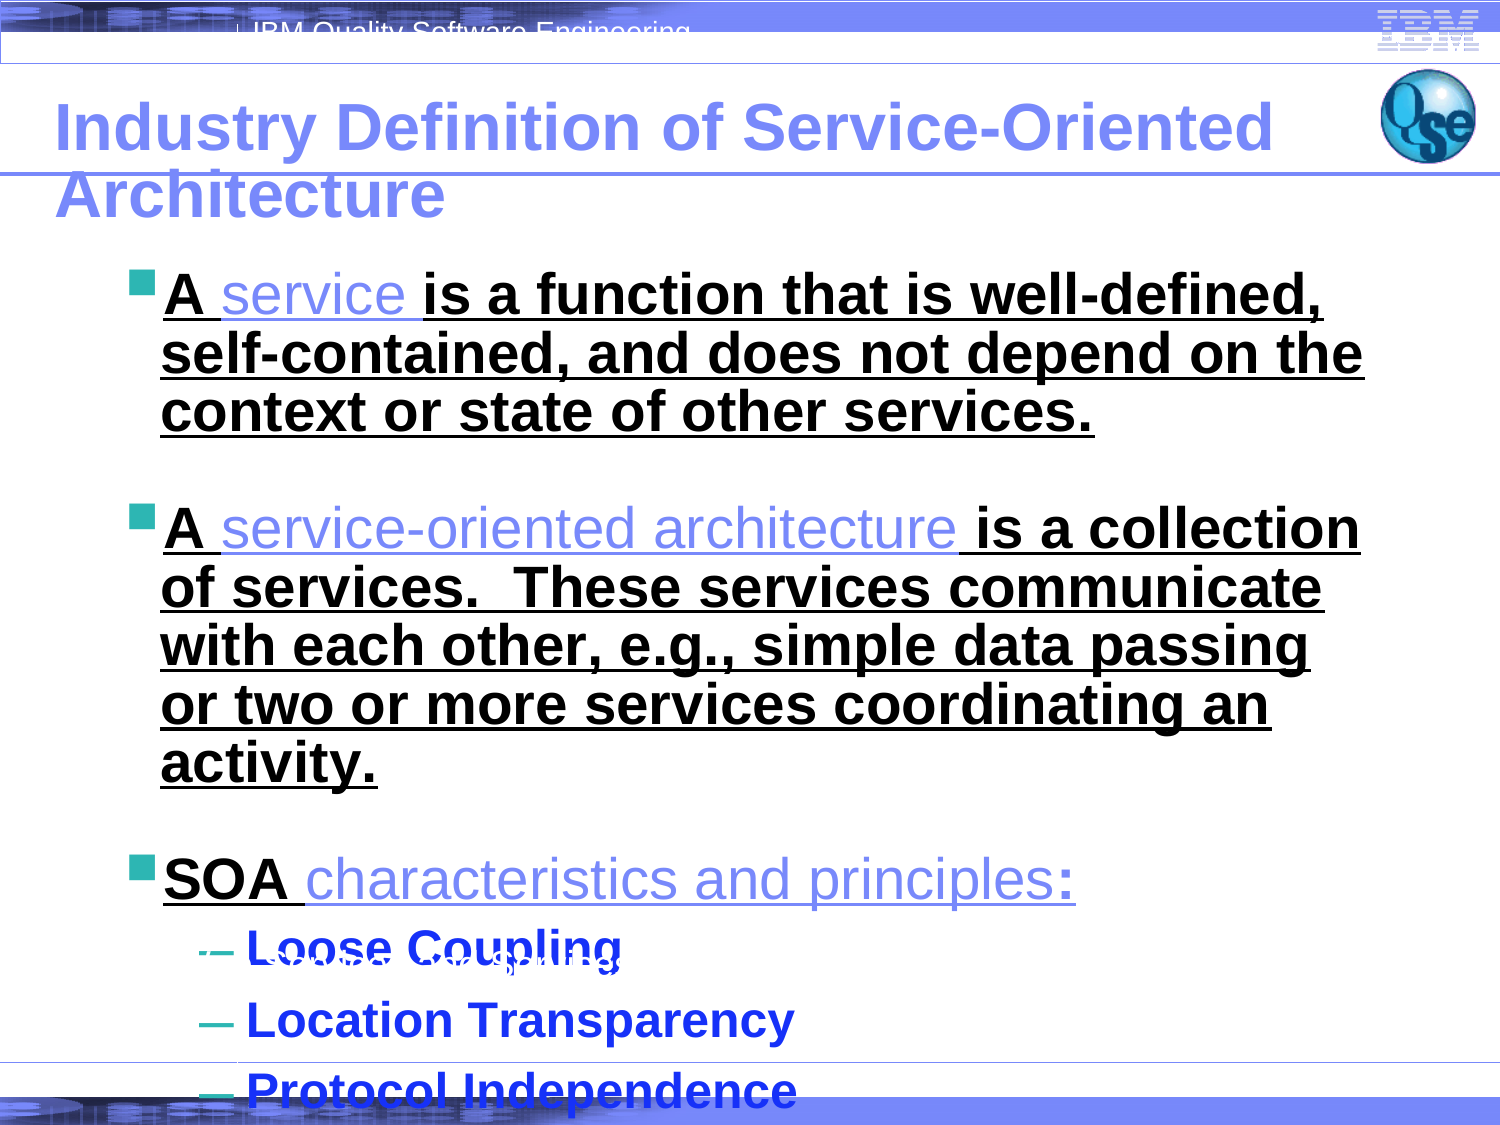

# Industry Definition of Service-Oriented Architecture
A service is a function that is well-defined, self-contained, and does not depend on the context or state of other services.
A service-oriented architecture is a collection of services. These services communicate with each other, e.g., simple data passing or two or more services coordinating an activity.
SOA characteristics and principles:
Loose Coupling
Location Transparency
Protocol Independence
Source: Web Services and Services Oriented Architectures, by Douglas K. Barry, 2003
28